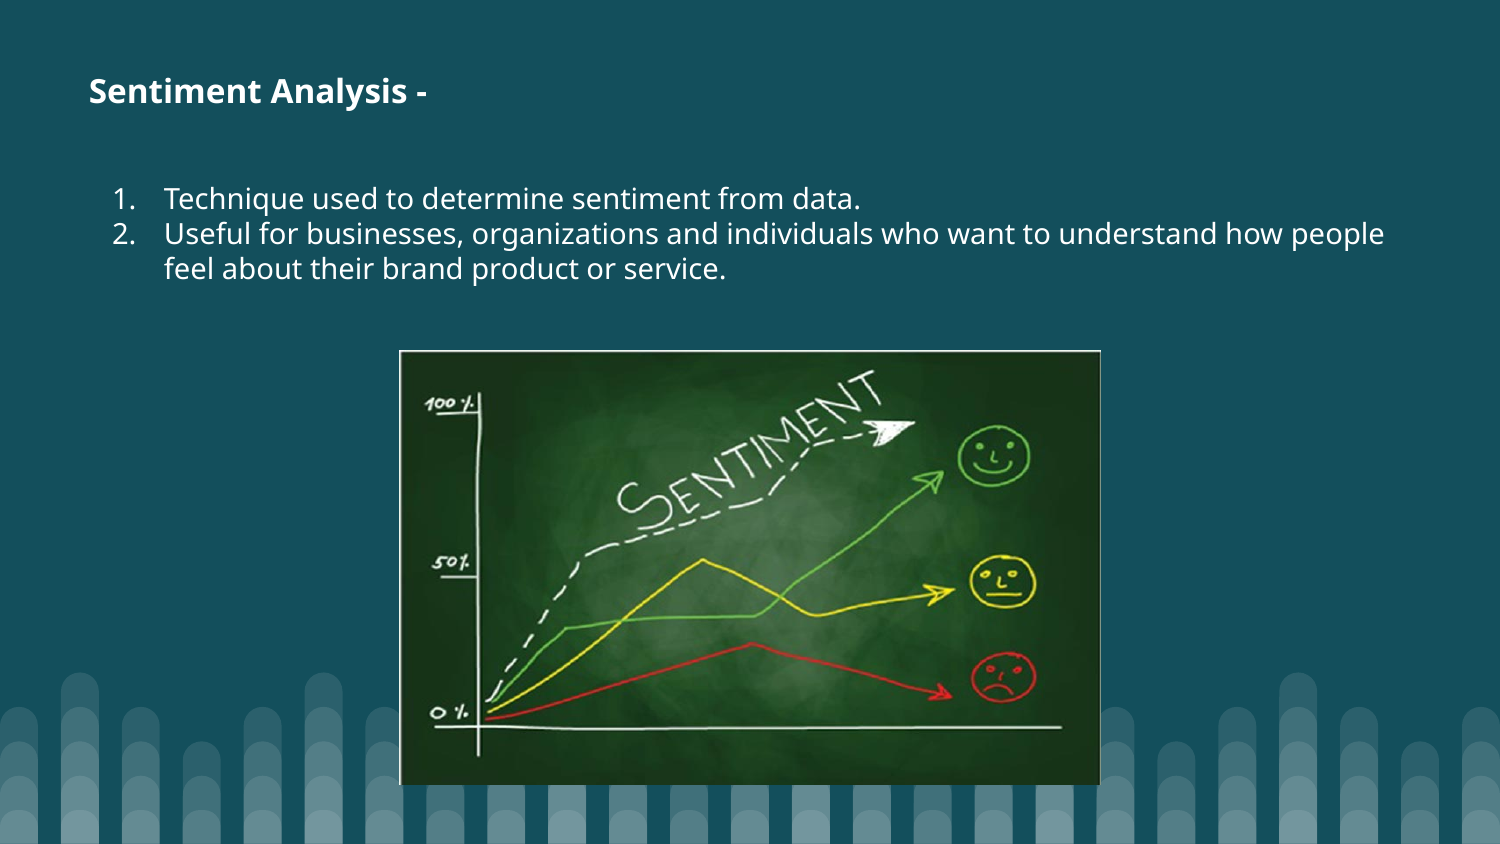

Sentiment Analysis -
Technique used to determine sentiment from data.
Useful for businesses, organizations and individuals who want to understand how people feel about their brand product or service.